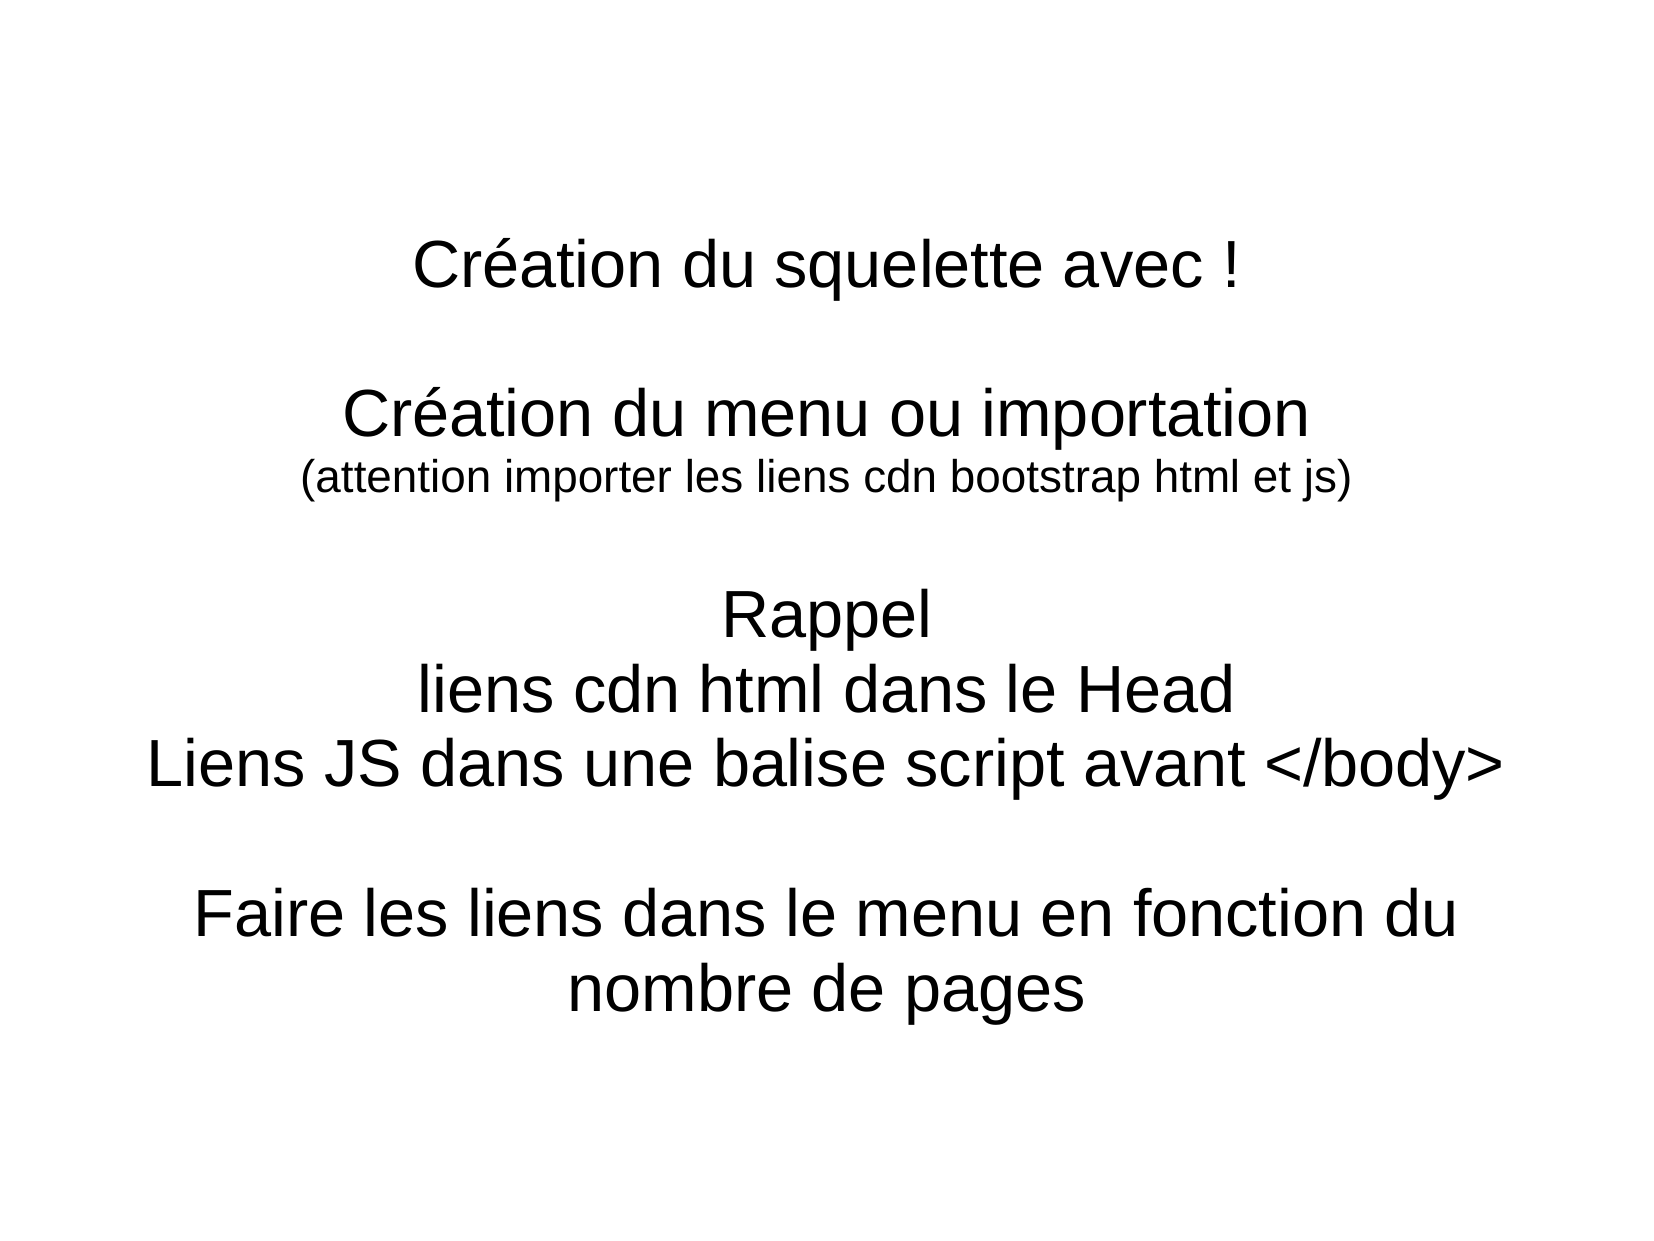

# Création du squelette avec !
Création du menu ou importation
(attention importer les liens cdn bootstrap html et js)
Rappel
liens cdn html dans le Head
Liens JS dans une balise script avant </body>
Faire les liens dans le menu en fonction du nombre de pages